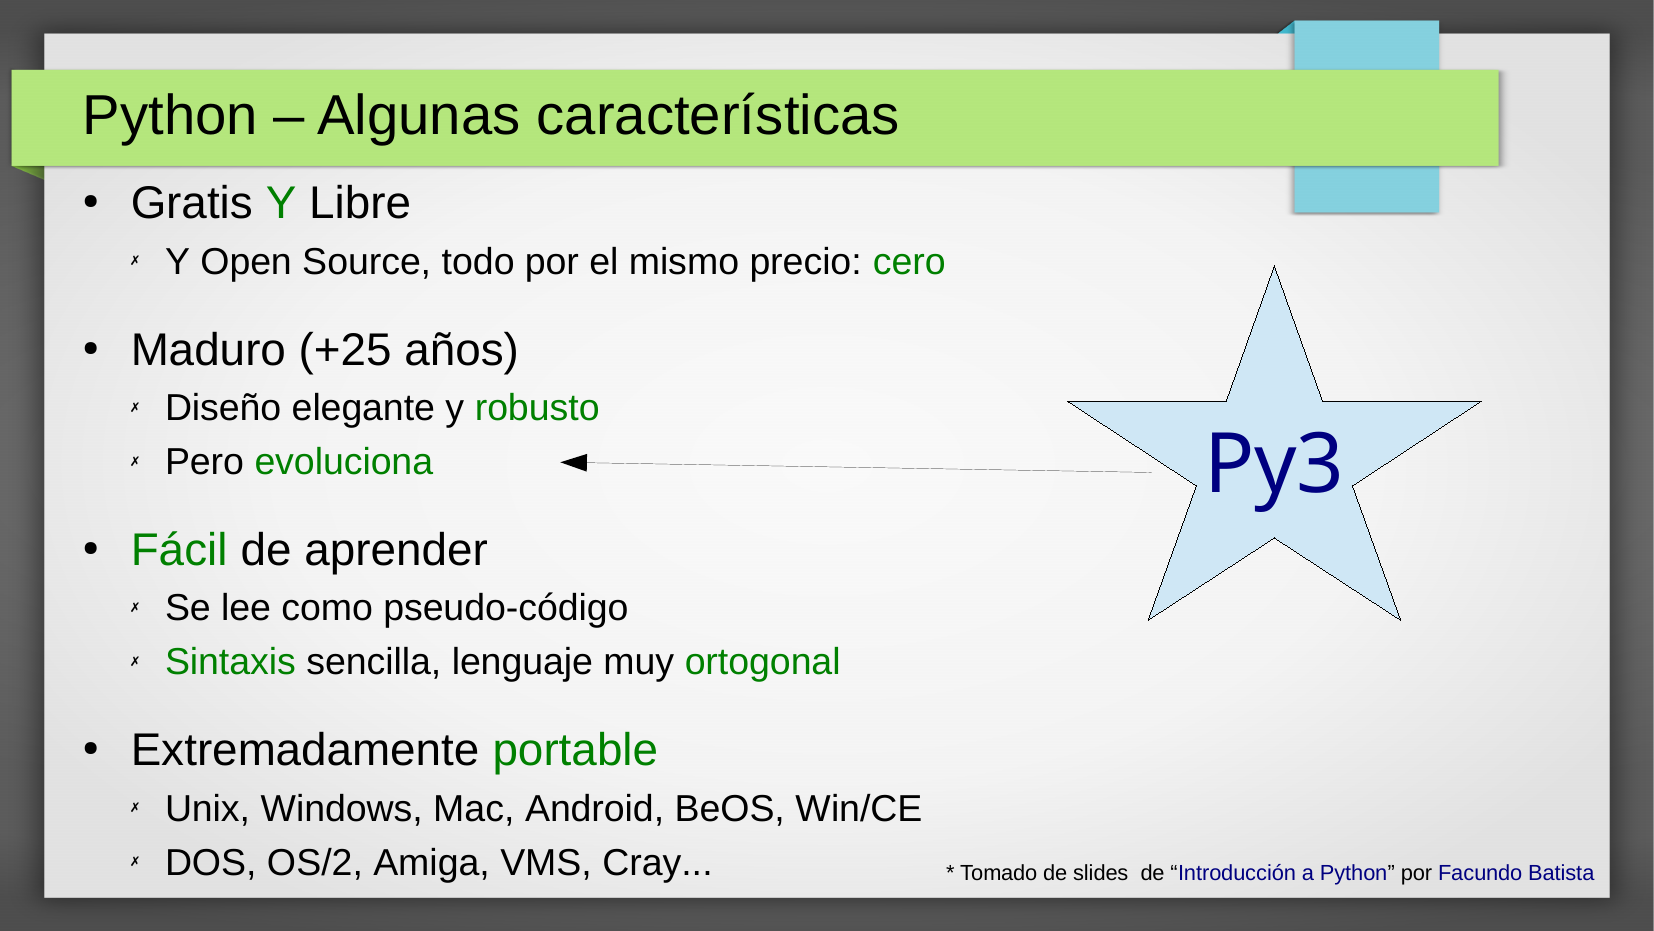

Python – Algunas características
# Gratis Y Libre
Y Open Source, todo por el mismo precio: cero
 Maduro (+25 años)
Diseño elegante y robusto
Pero evoluciona
 Fácil de aprender
Se lee como pseudo-código
Sintaxis sencilla, lenguaje muy ortogonal
 Extremadamente portable
Unix, Windows, Mac, Android, BeOS, Win/CE
DOS, OS/2, Amiga, VMS, Cray...
Py3
* Tomado de slides de “Introducción a Python” por Facundo Batista